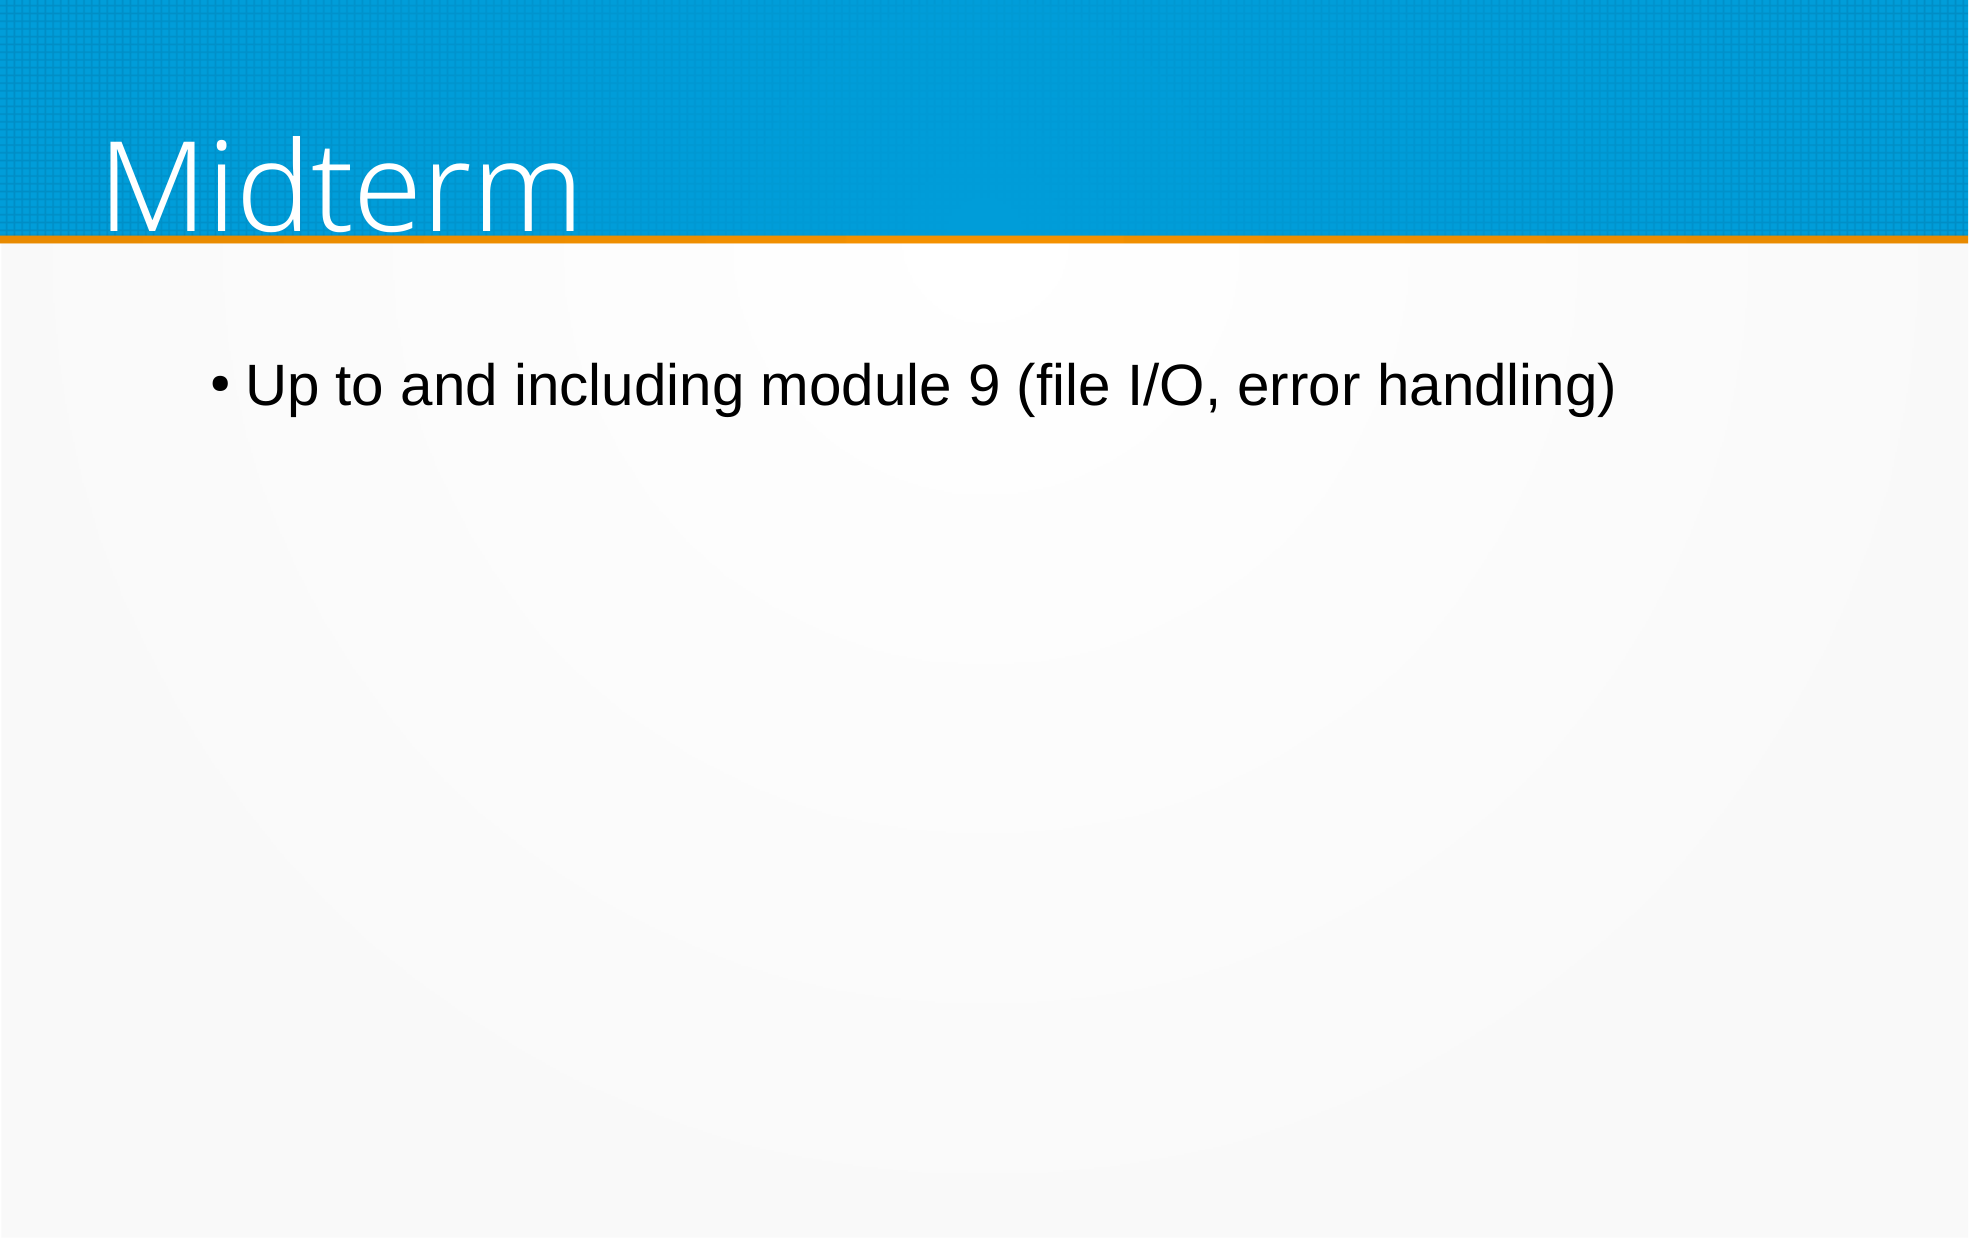

# Midterm
Up to and including module 9 (file I/O, error handling)